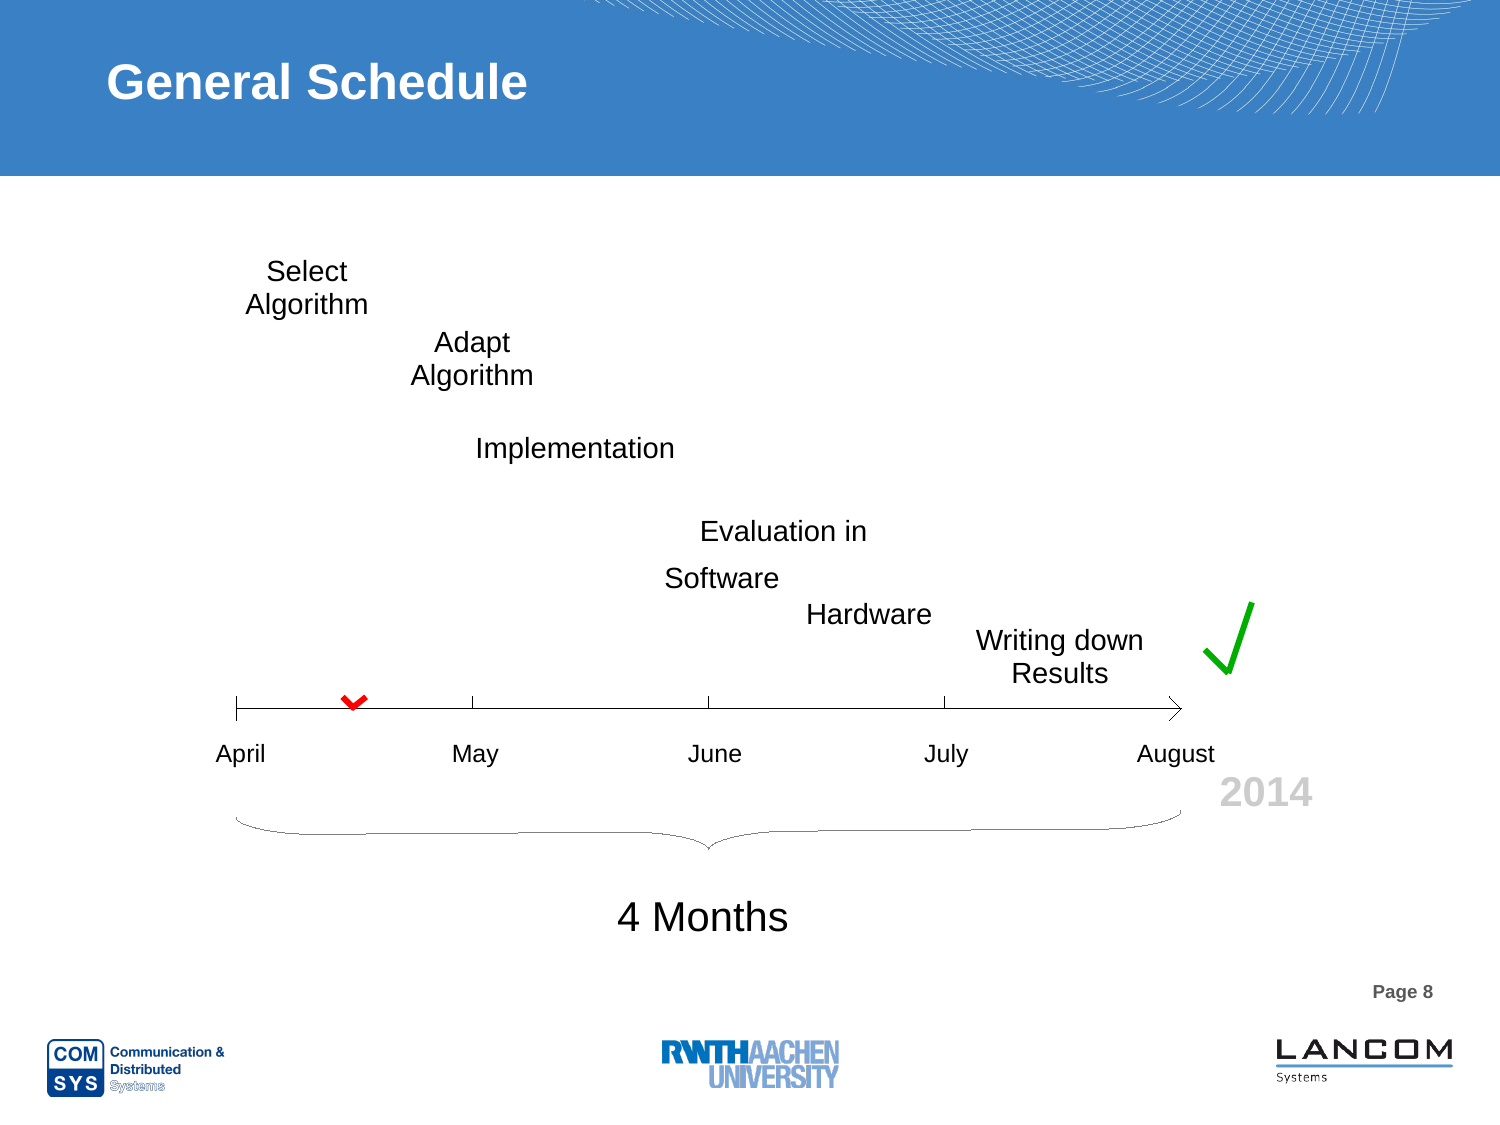

# General Schedule
Select Algorithm
Adapt Algorithm
Implementation
Evaluation in
Software
Hardware
Writing down Results
April
May
June
July
August
2014
4 Months